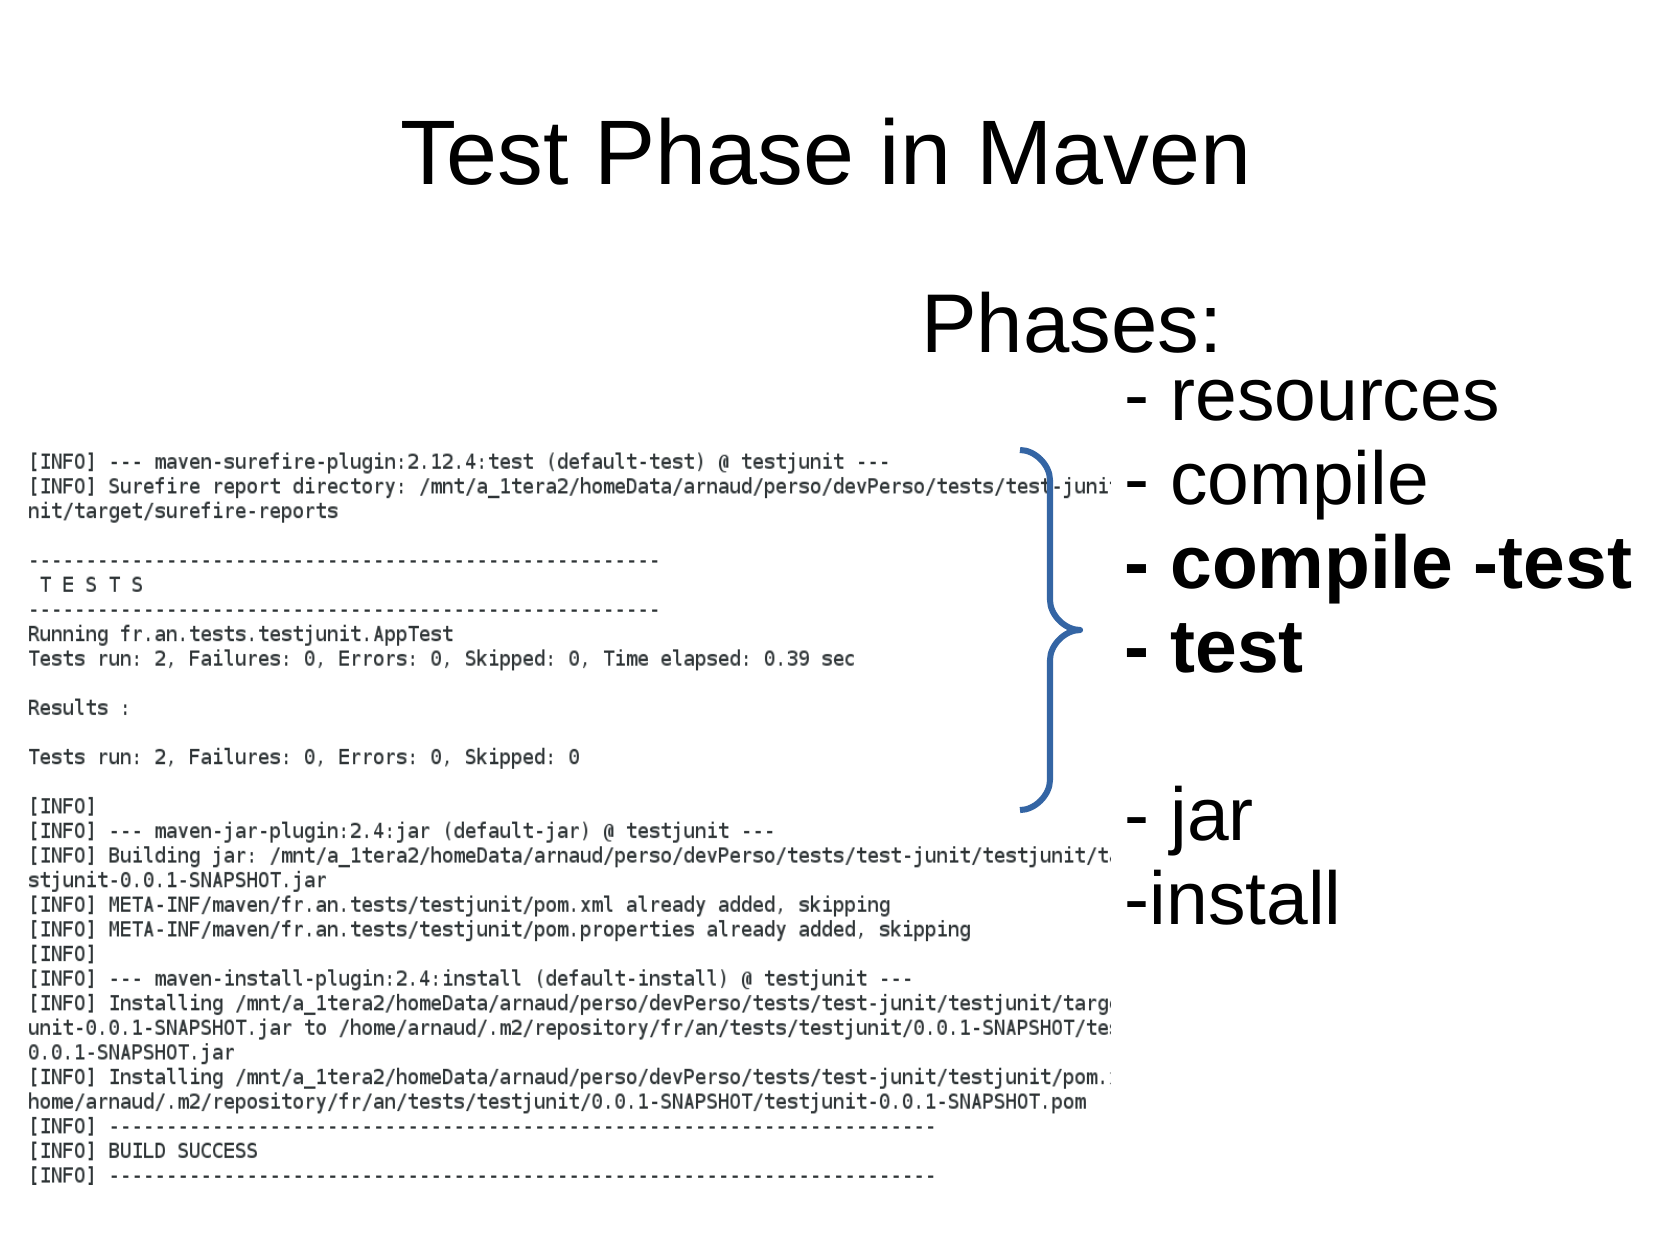

# Test Phase in Maven
Phases:
- resources
- compile
- compile -test
- test
- jar
-install